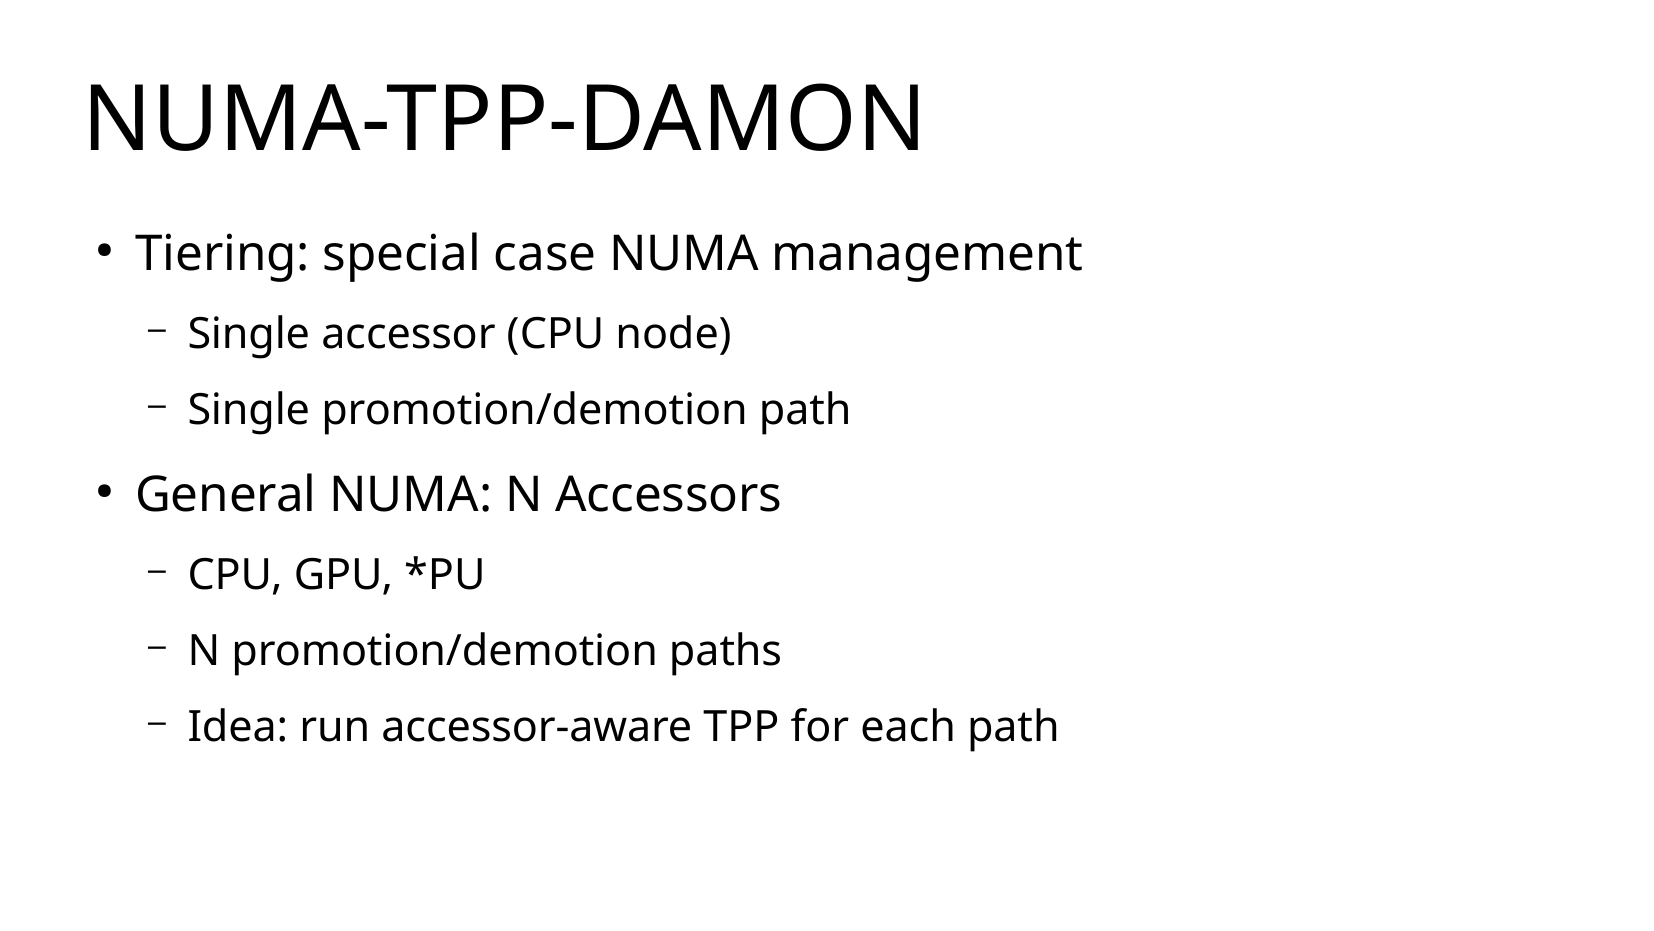

# NUMA-TPP-DAMON
Tiering: special case NUMA management
Single accessor (CPU node)
Single promotion/demotion path
General NUMA: N Accessors
CPU, GPU, *PU
N promotion/demotion paths
Idea: run accessor-aware TPP for each path